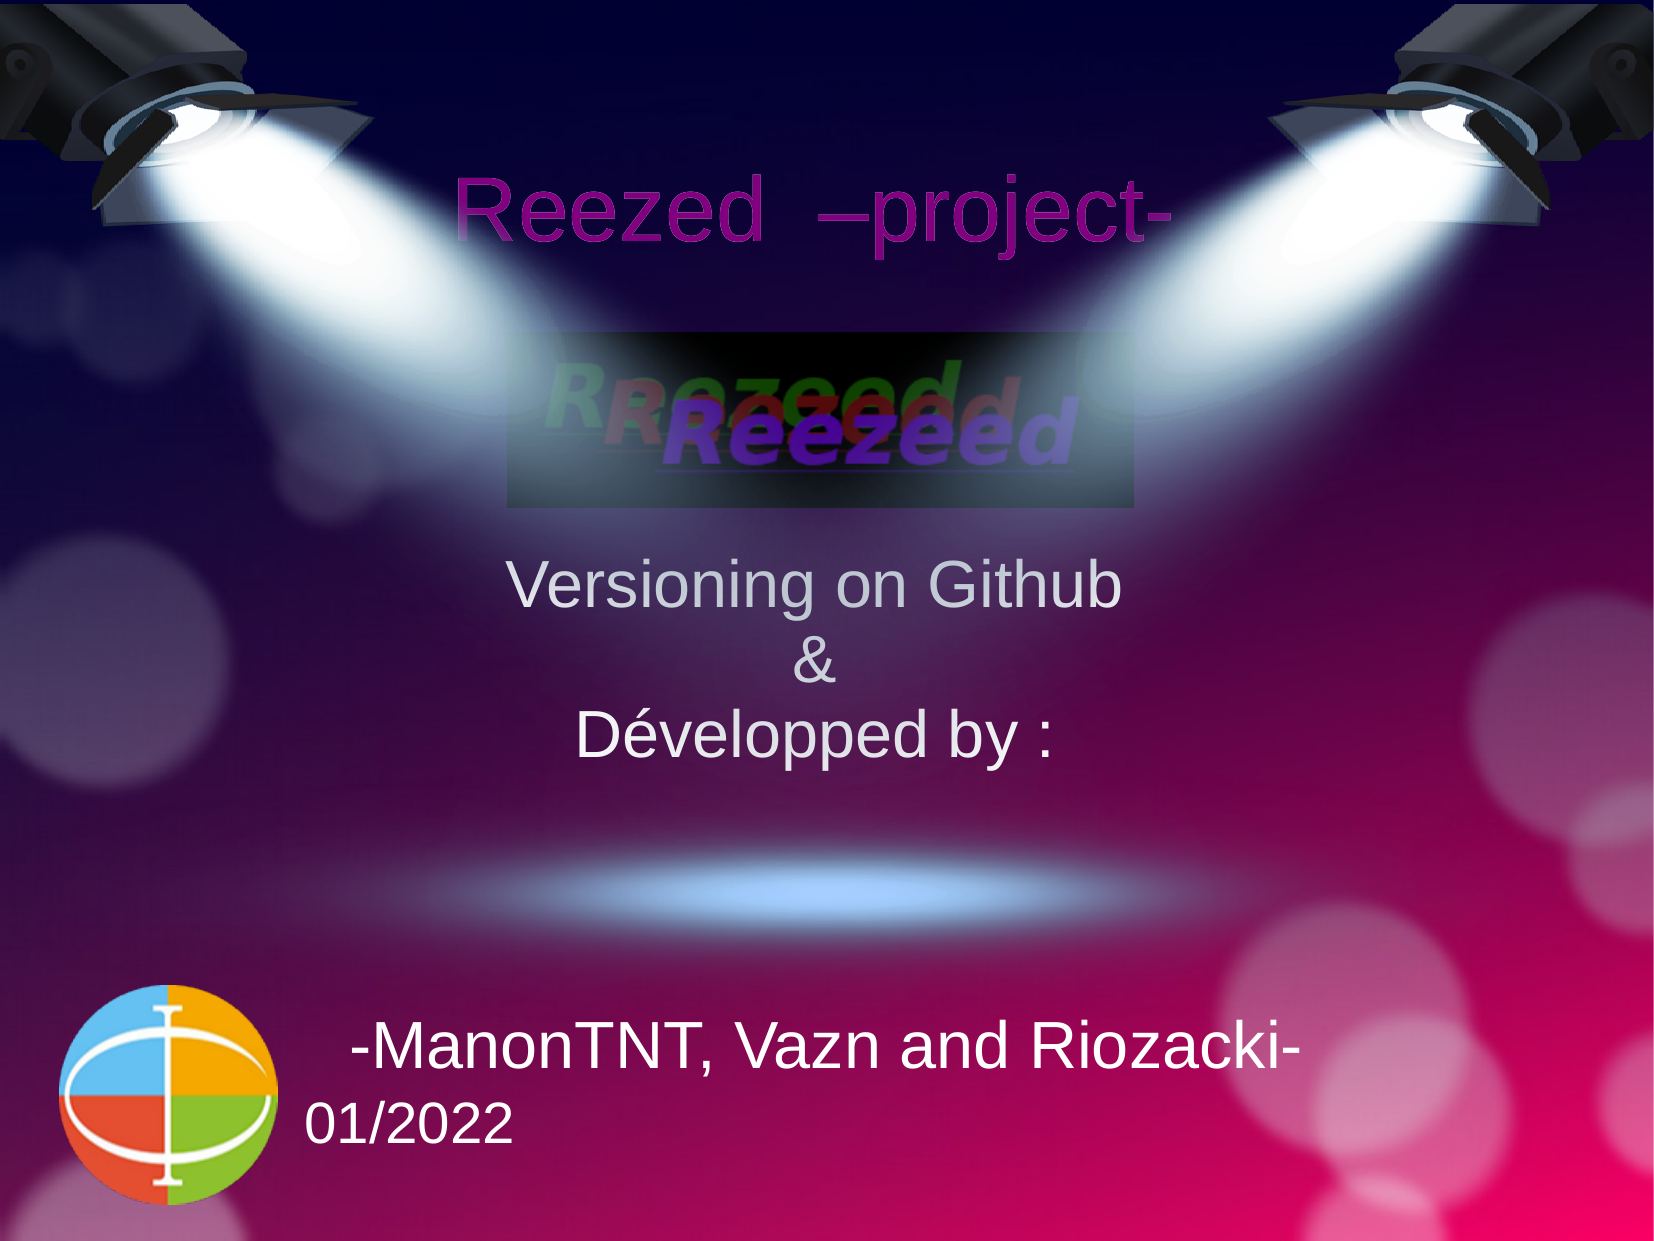

# Reezed –project-
Reezed –project-
Versioning on Github
&
Développed by :
-ManonTNT, Vazn and Riozacki-
			01/2022